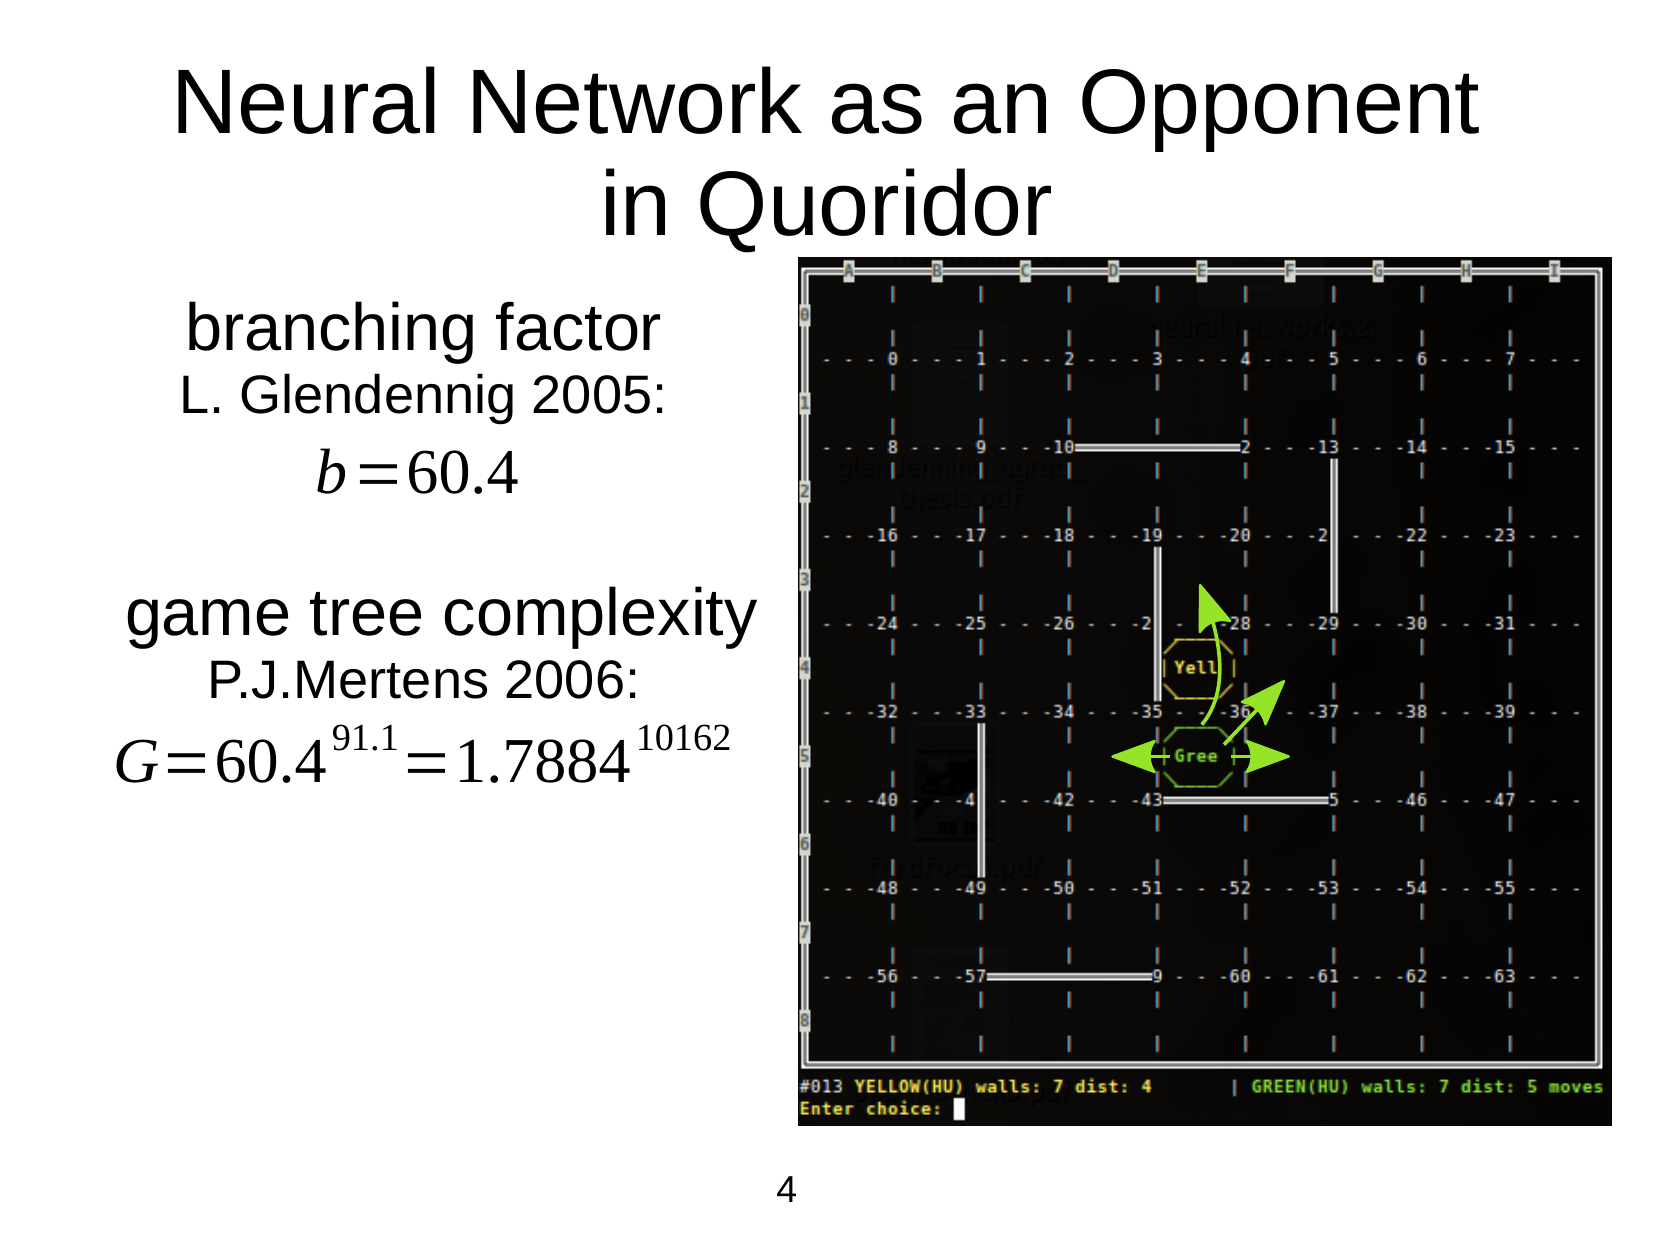

# Neural Network as an Opponent in Quoridor
branching factor
L. Glendennig 2005:
game tree complexity
P.J.Mertens 2006: